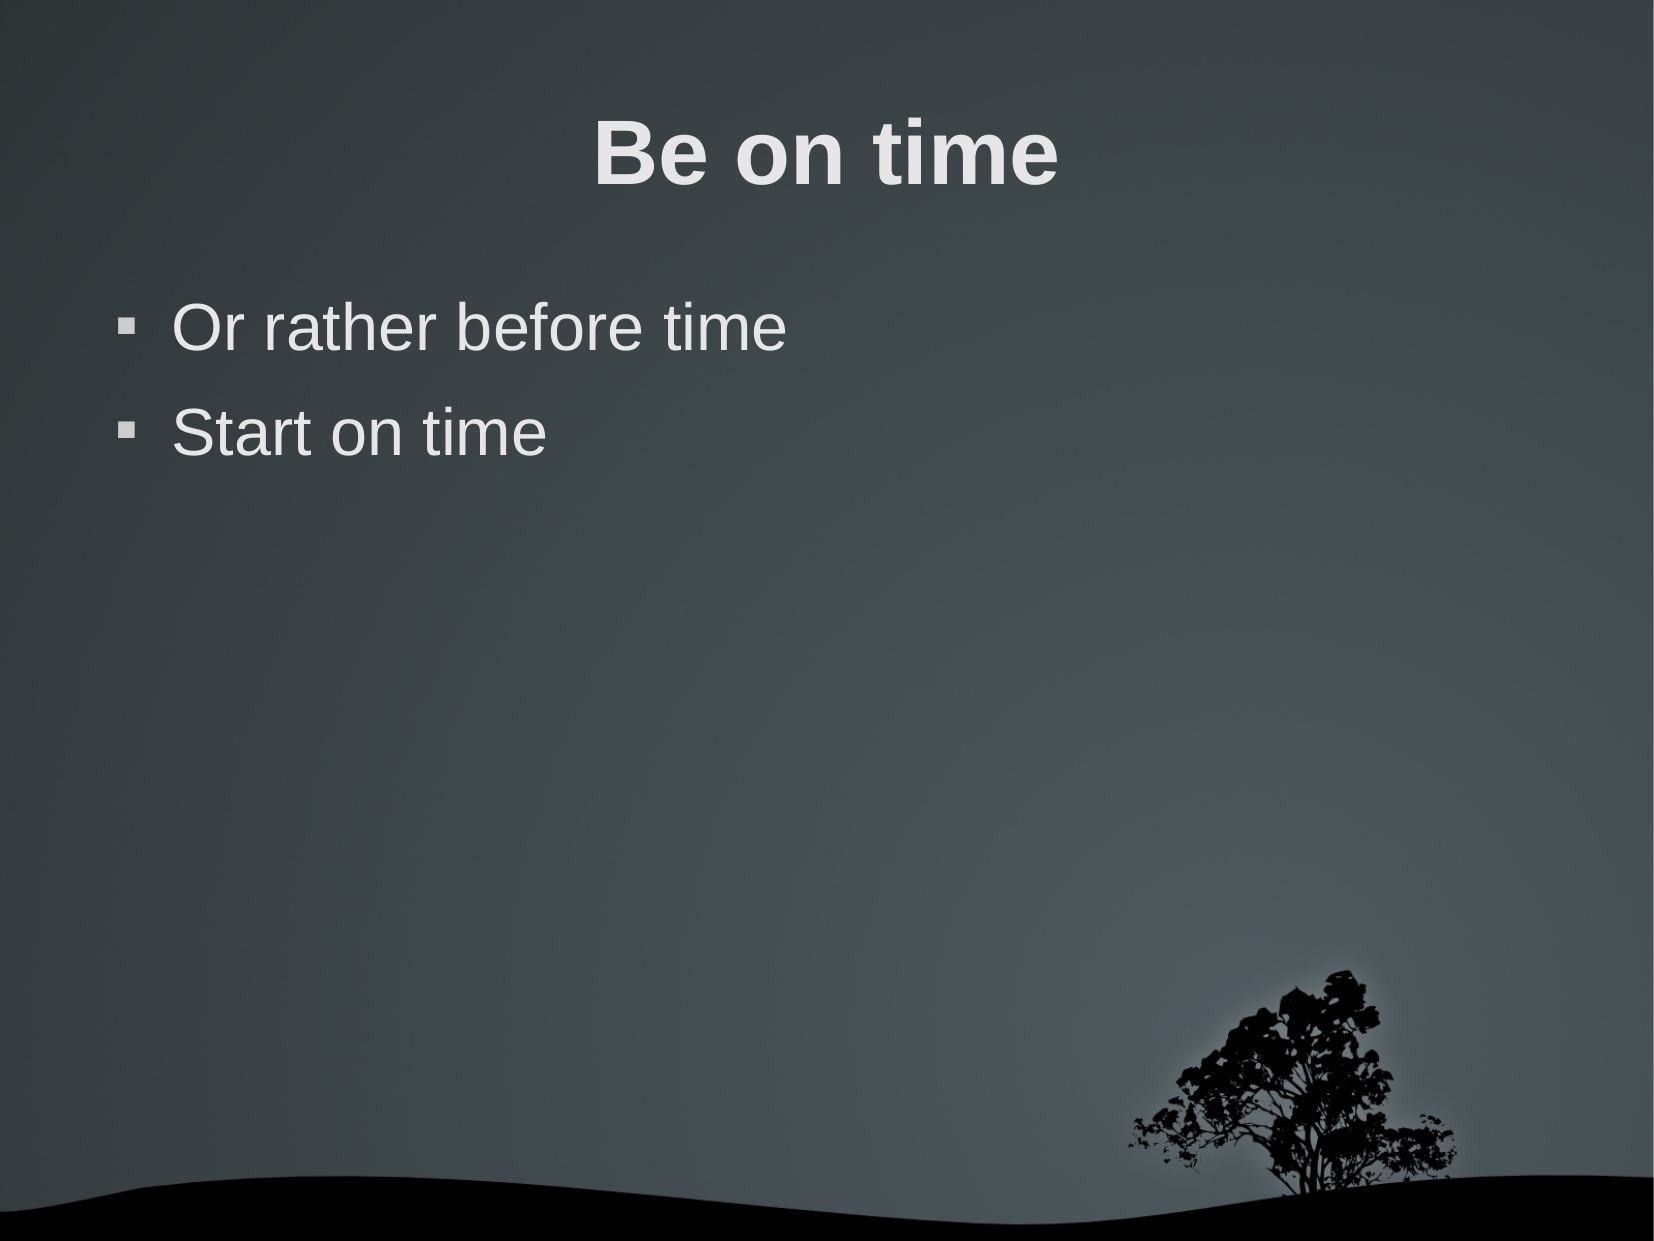

# Be on time
Or rather before time
Start on time